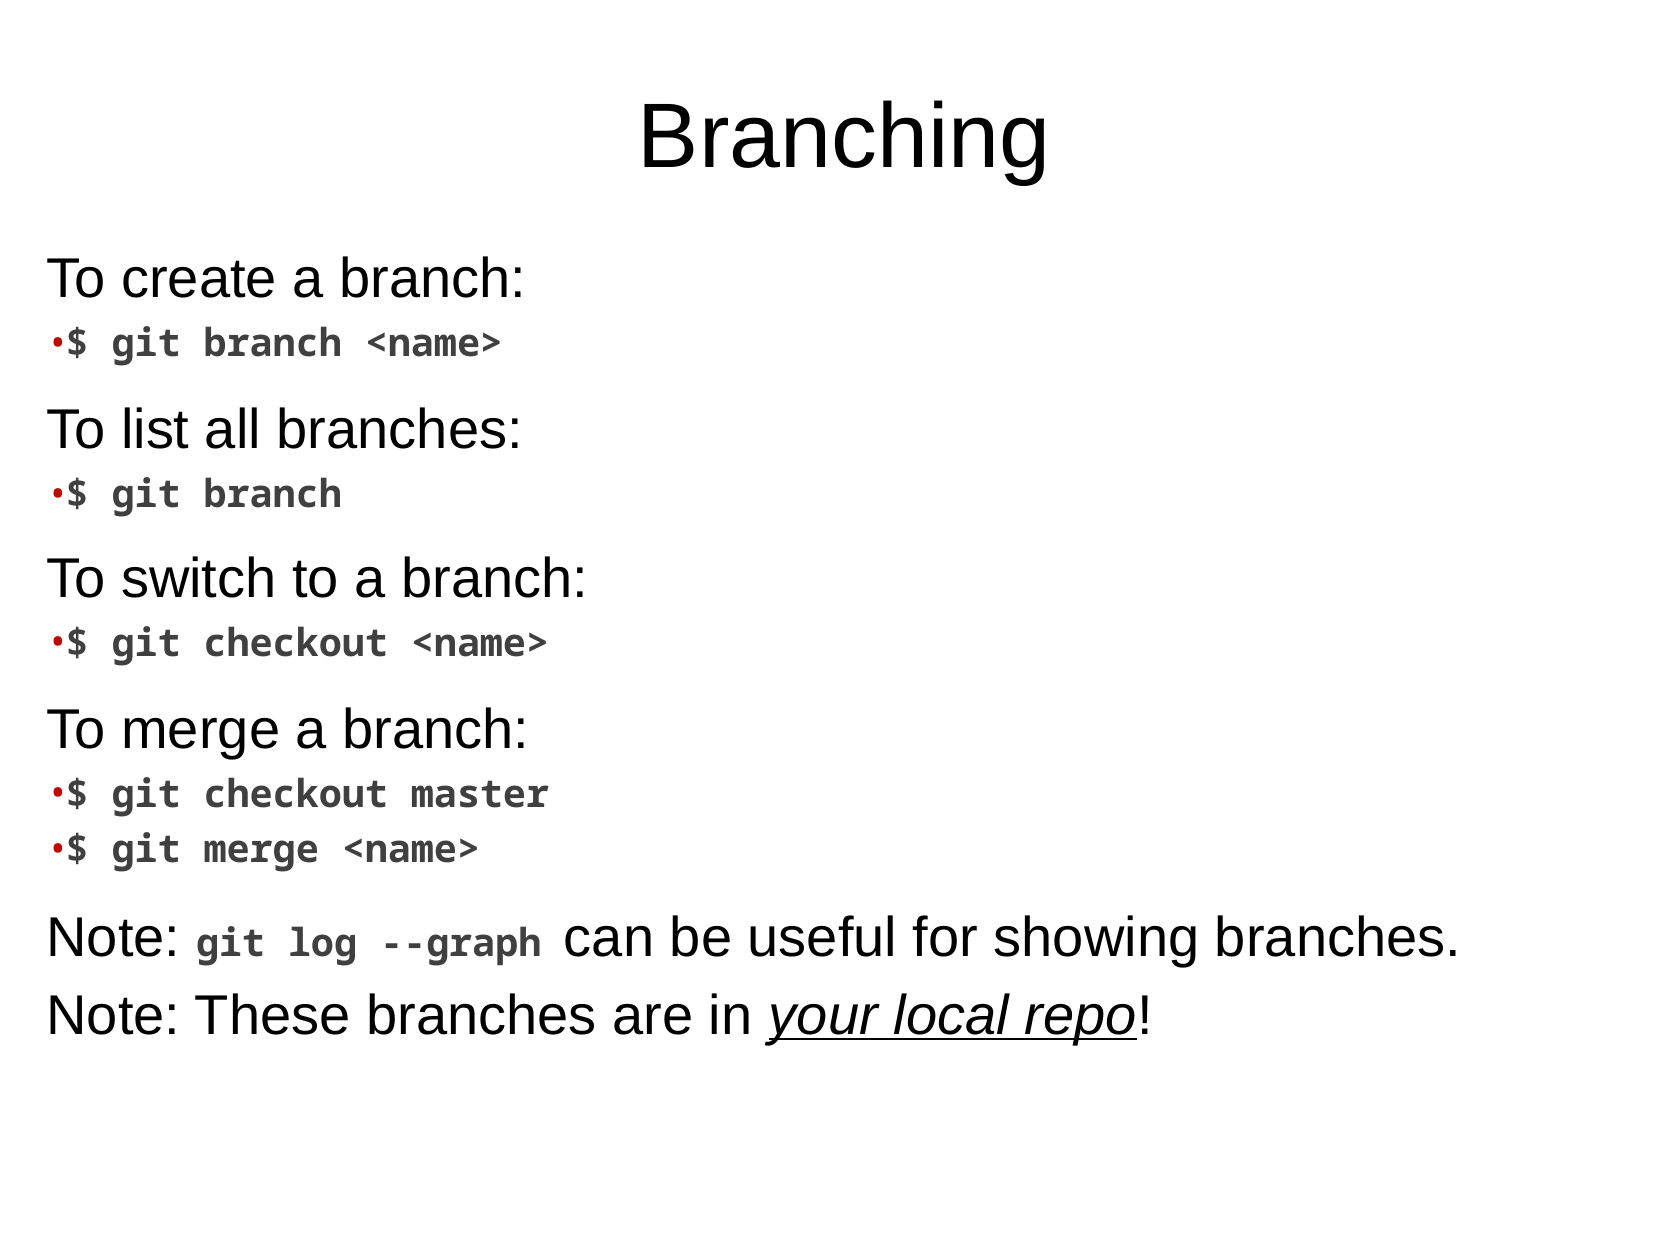

# Branching
To create a branch:
$ git branch <name>
To list all branches:
$ git branch
To switch to a branch:
$ git checkout <name>
To merge a branch:
$ git checkout master
$ git merge <name>
Note: git log --graph can be useful for showing branches.
Note: These branches are in your local repo!